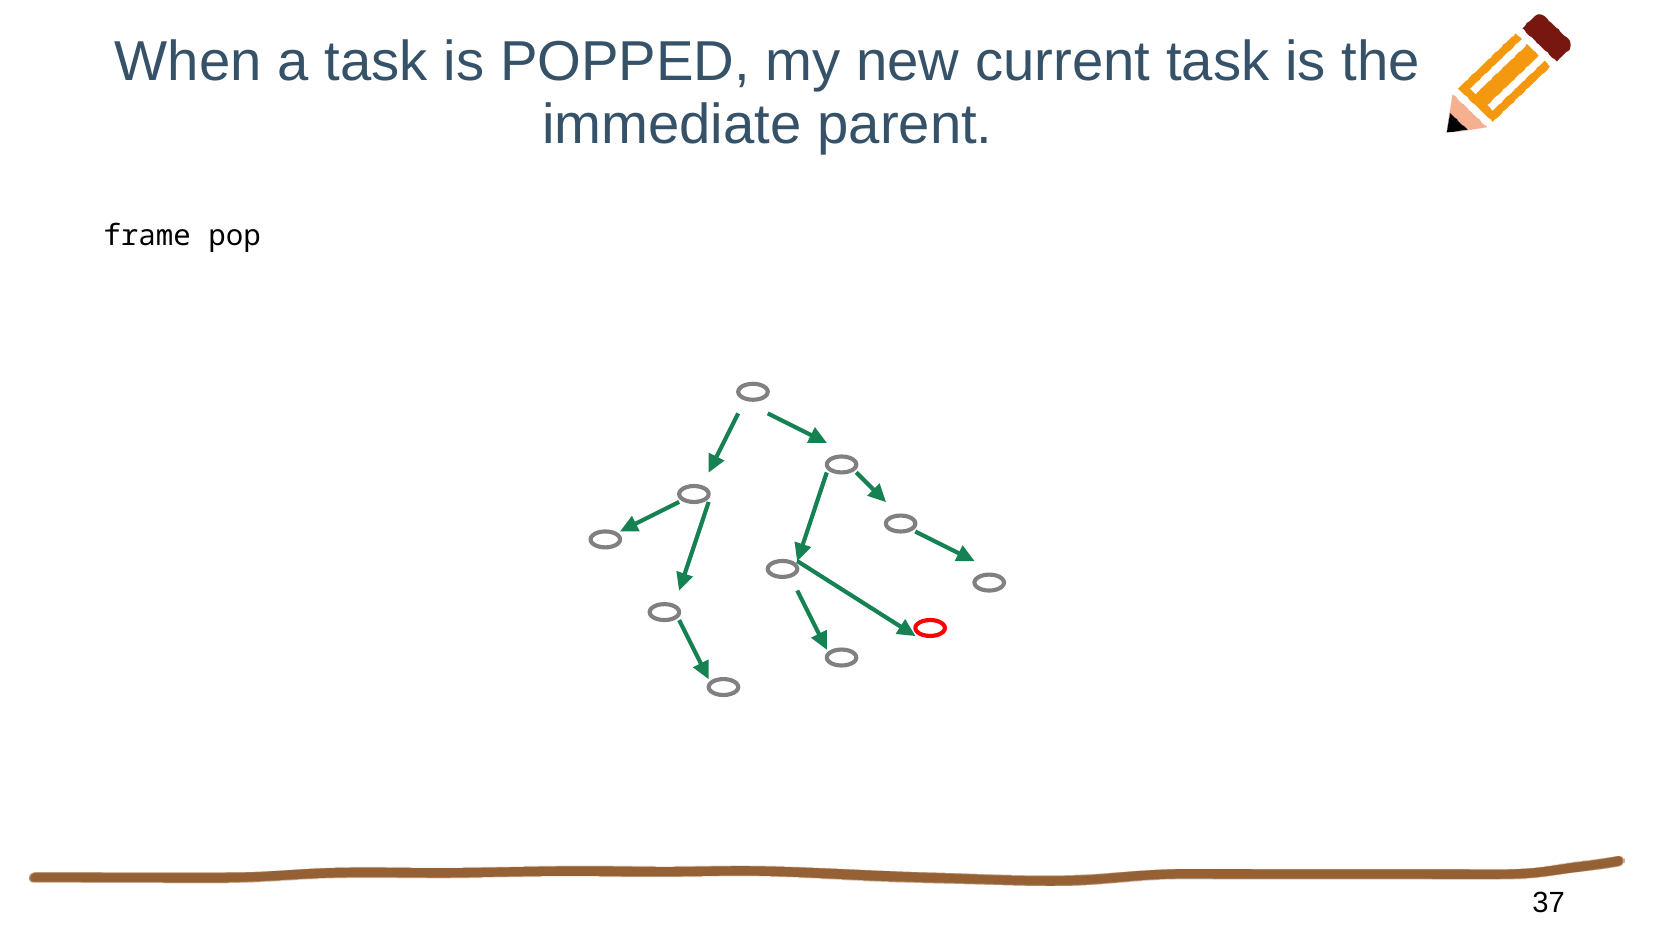

# When a task is POPPED, my new current task is the immediate parent.
frame pop
37